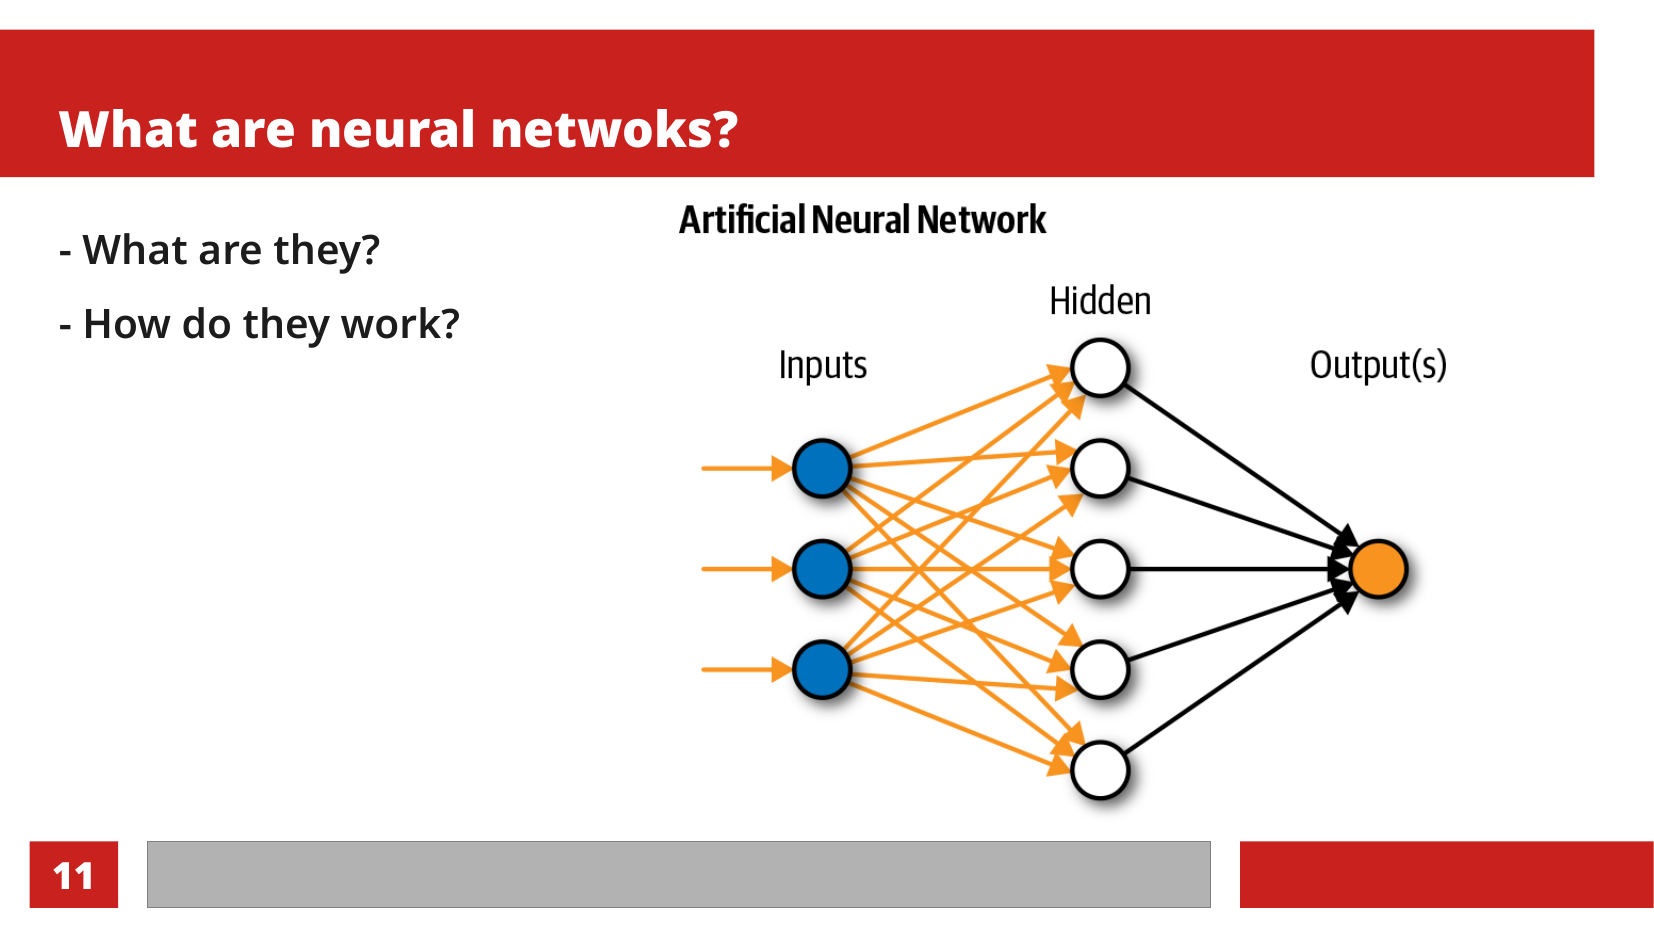

# What are neural netwoks?
- What are they?
- How do they work?
11